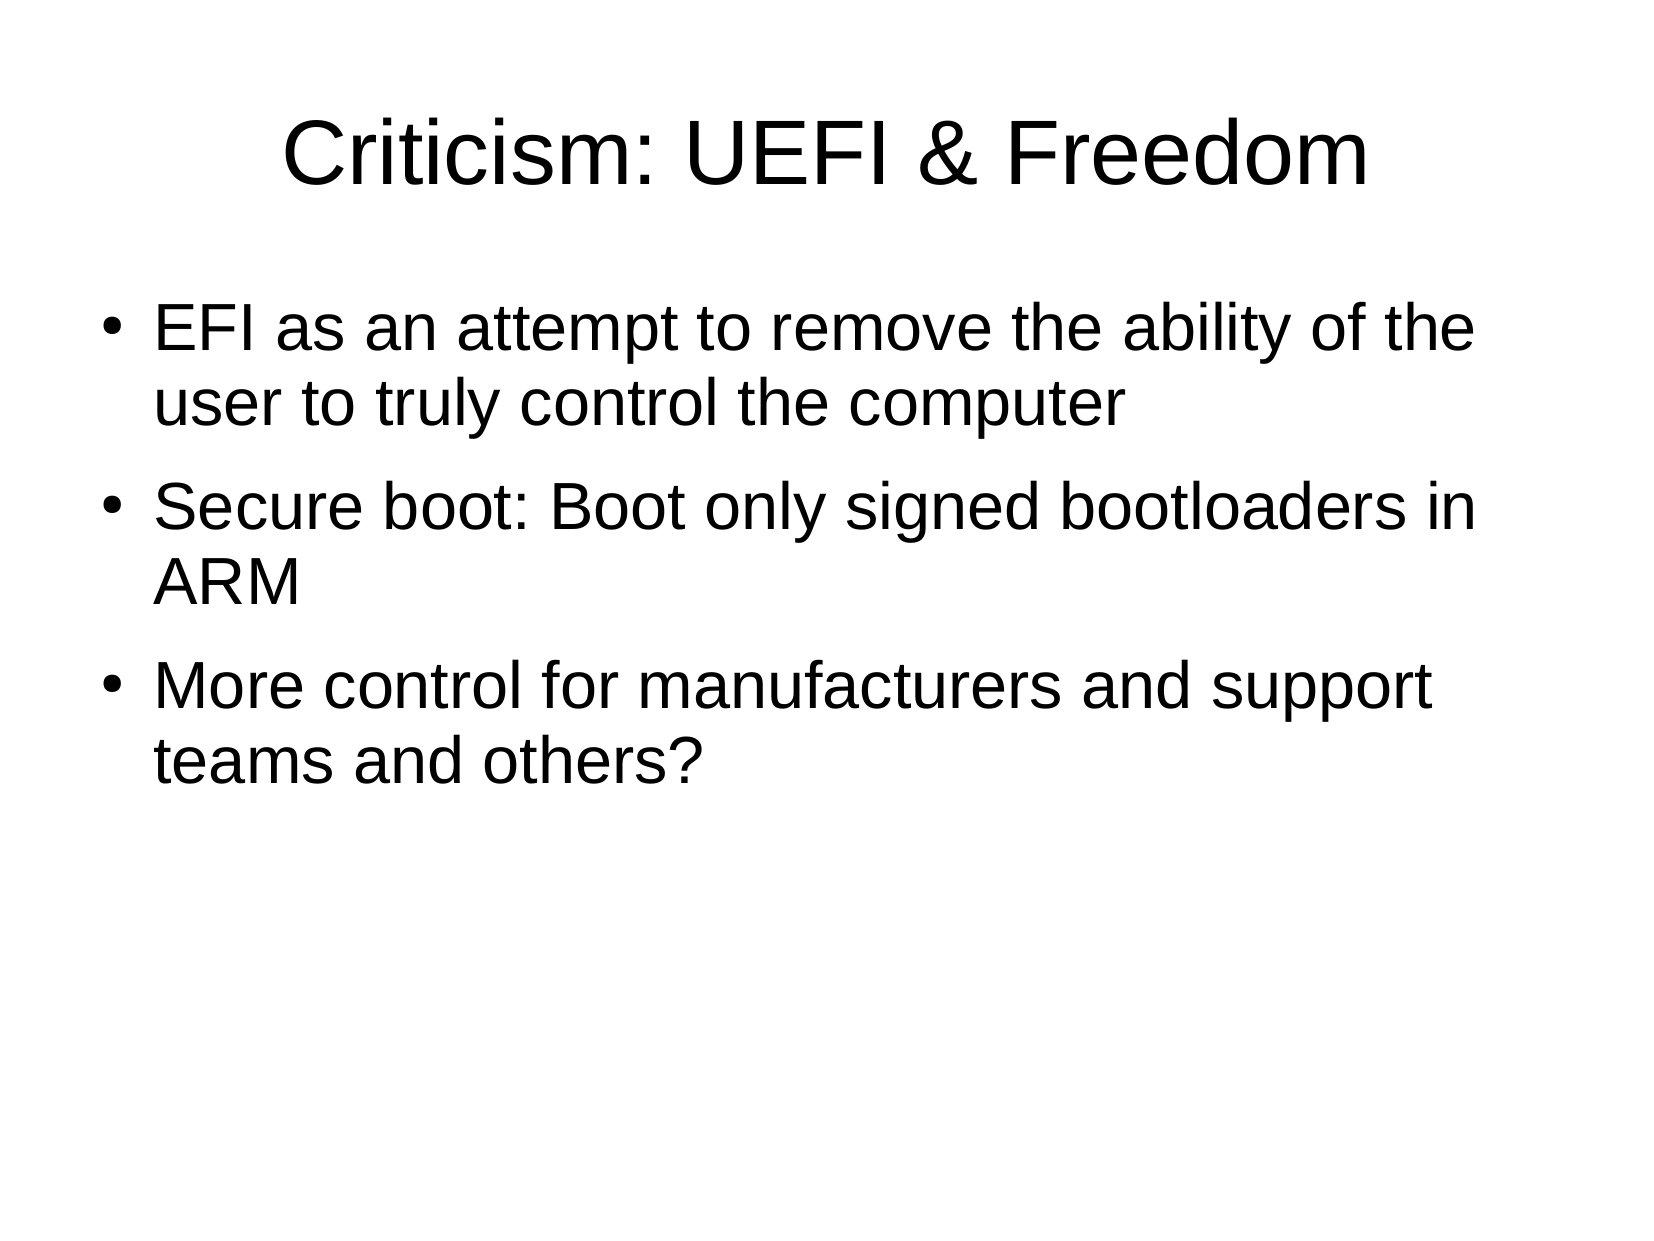

# Criticism: UEFI & Freedom
EFI as an attempt to remove the ability of the user to truly control the computer
Secure boot: Boot only signed bootloaders in ARM
More control for manufacturers and support teams and others?